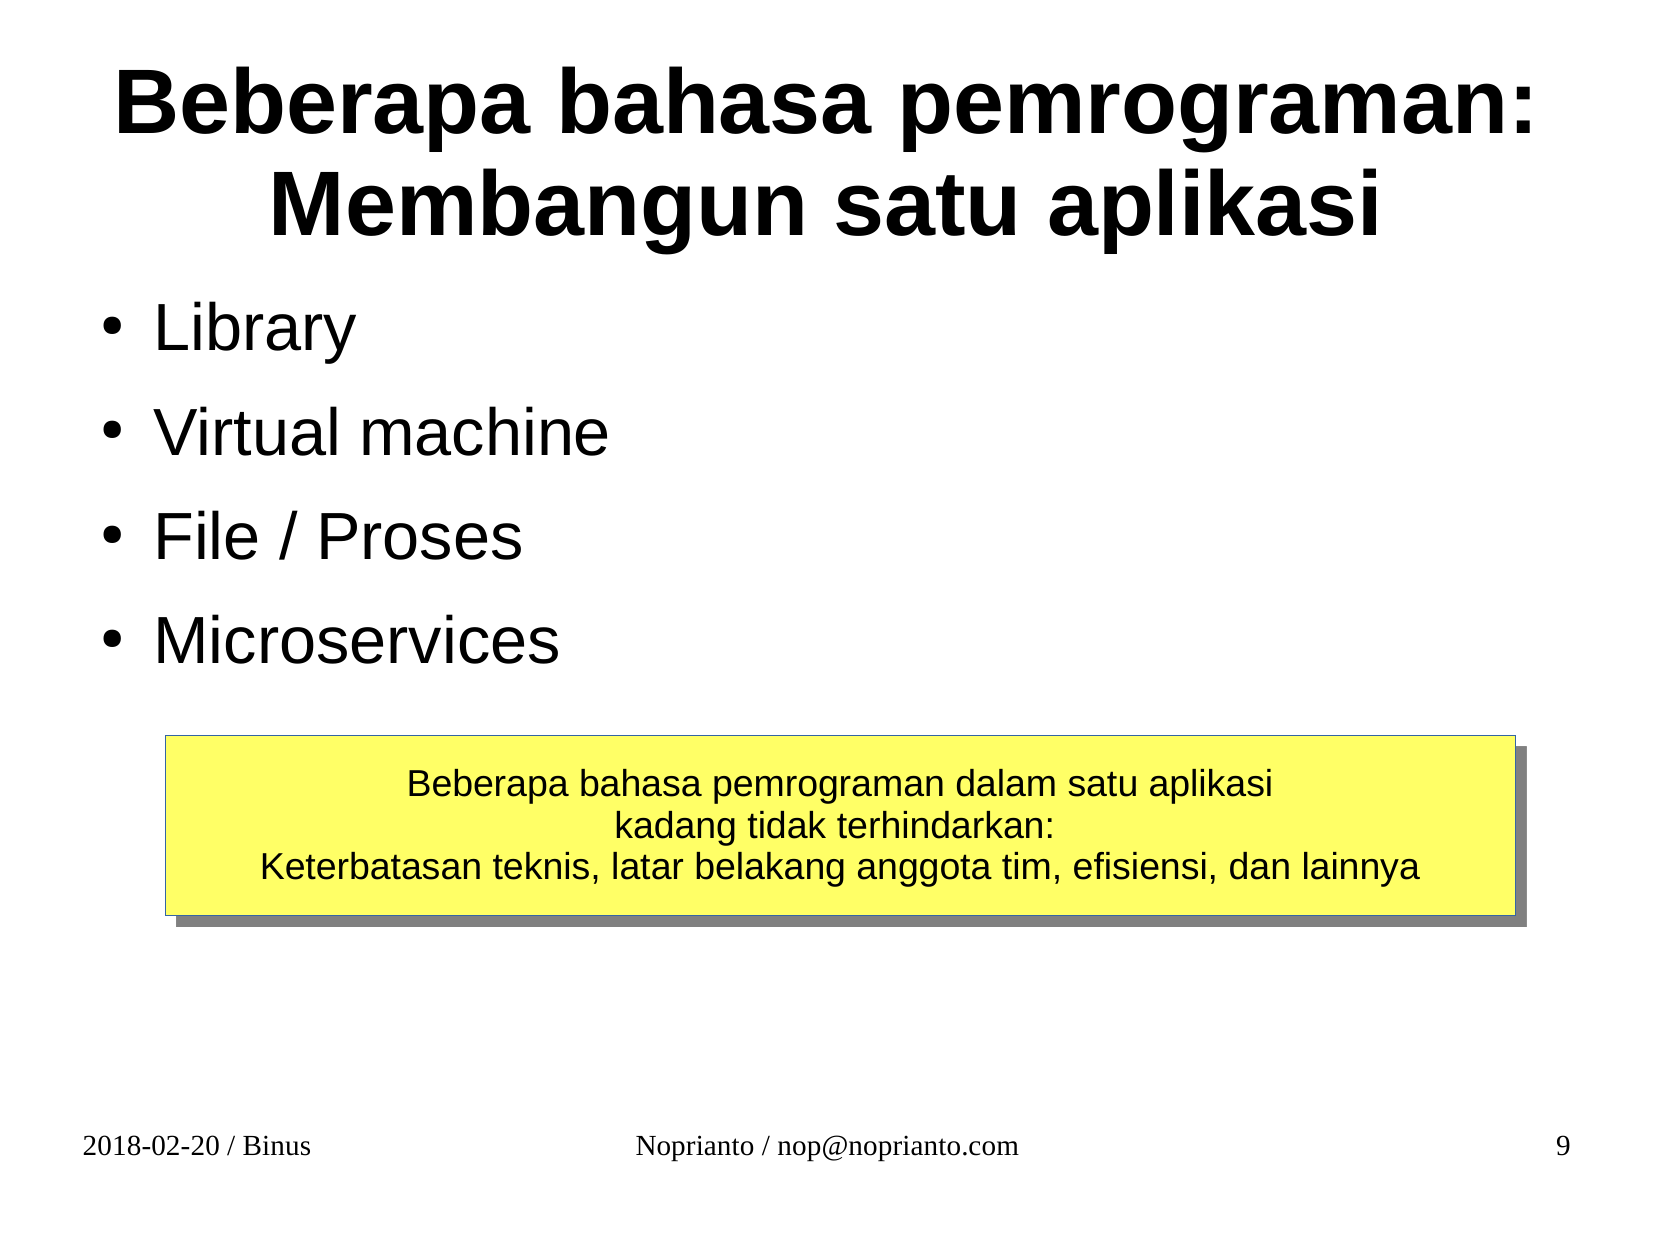

# Beberapa bahasa pemrograman: Membangun satu aplikasi
Library
Virtual machine
File / Proses
Microservices
Beberapa bahasa pemrograman dalam satu aplikasi
kadang tidak terhindarkan:
Keterbatasan teknis, latar belakang anggota tim, efisiensi, dan lainnya
2018-02-20 / Binus
Noprianto / nop@noprianto.com
9